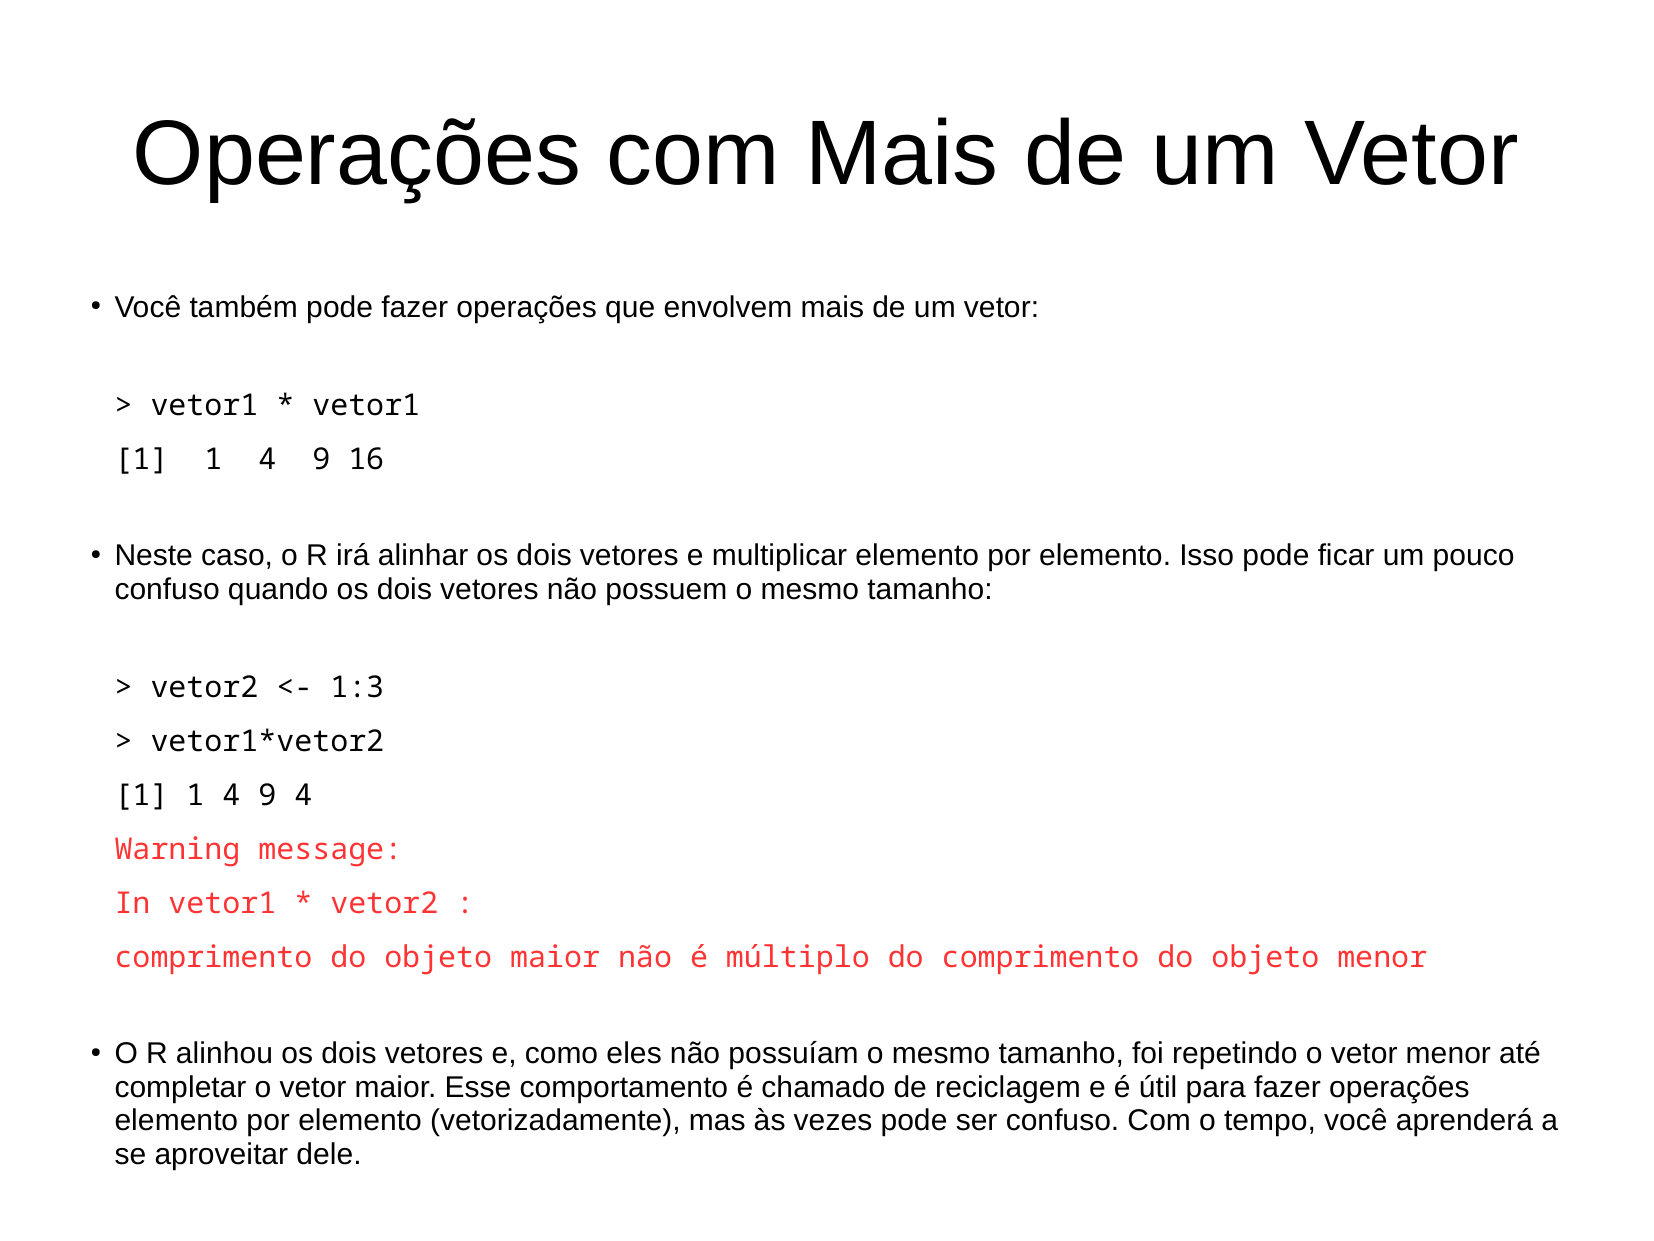

# Operações com Mais de um Vetor
Você também pode fazer operações que envolvem mais de um vetor:
> vetor1 * vetor1
[1] 1 4 9 16
Neste caso, o R irá alinhar os dois vetores e multiplicar elemento por elemento. Isso pode ficar um pouco confuso quando os dois vetores não possuem o mesmo tamanho:
> vetor2 <- 1:3
> vetor1*vetor2
[1] 1 4 9 4
Warning message:
In vetor1 * vetor2 :
comprimento do objeto maior não é múltiplo do comprimento do objeto menor
O R alinhou os dois vetores e, como eles não possuíam o mesmo tamanho, foi repetindo o vetor menor até completar o vetor maior. Esse comportamento é chamado de reciclagem e é útil para fazer operações elemento por elemento (vetorizadamente), mas às vezes pode ser confuso. Com o tempo, você aprenderá a se aproveitar dele.